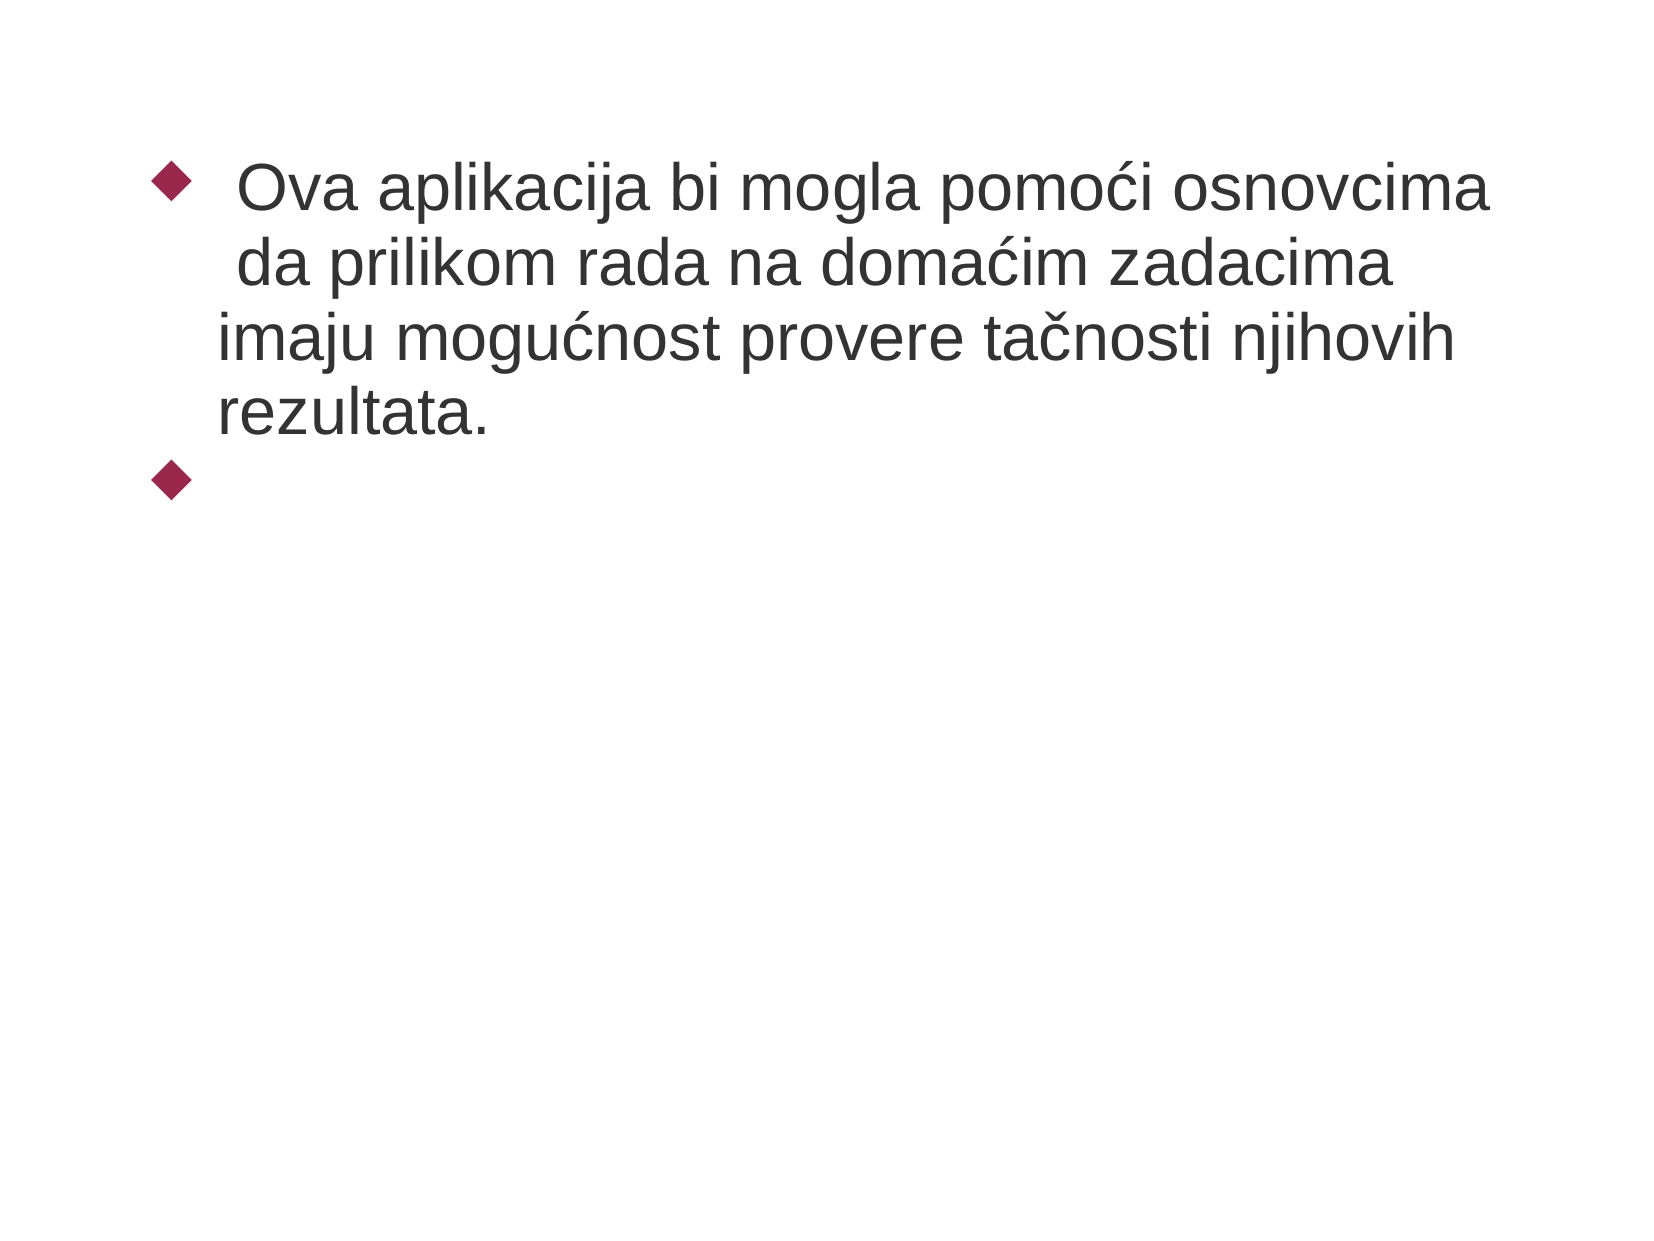

# Ova aplikacija bi mogla pomoći osnovcima da prilikom rada na domaćim zadacima imaju mogućnost provere tačnosti njihovih rezultata.